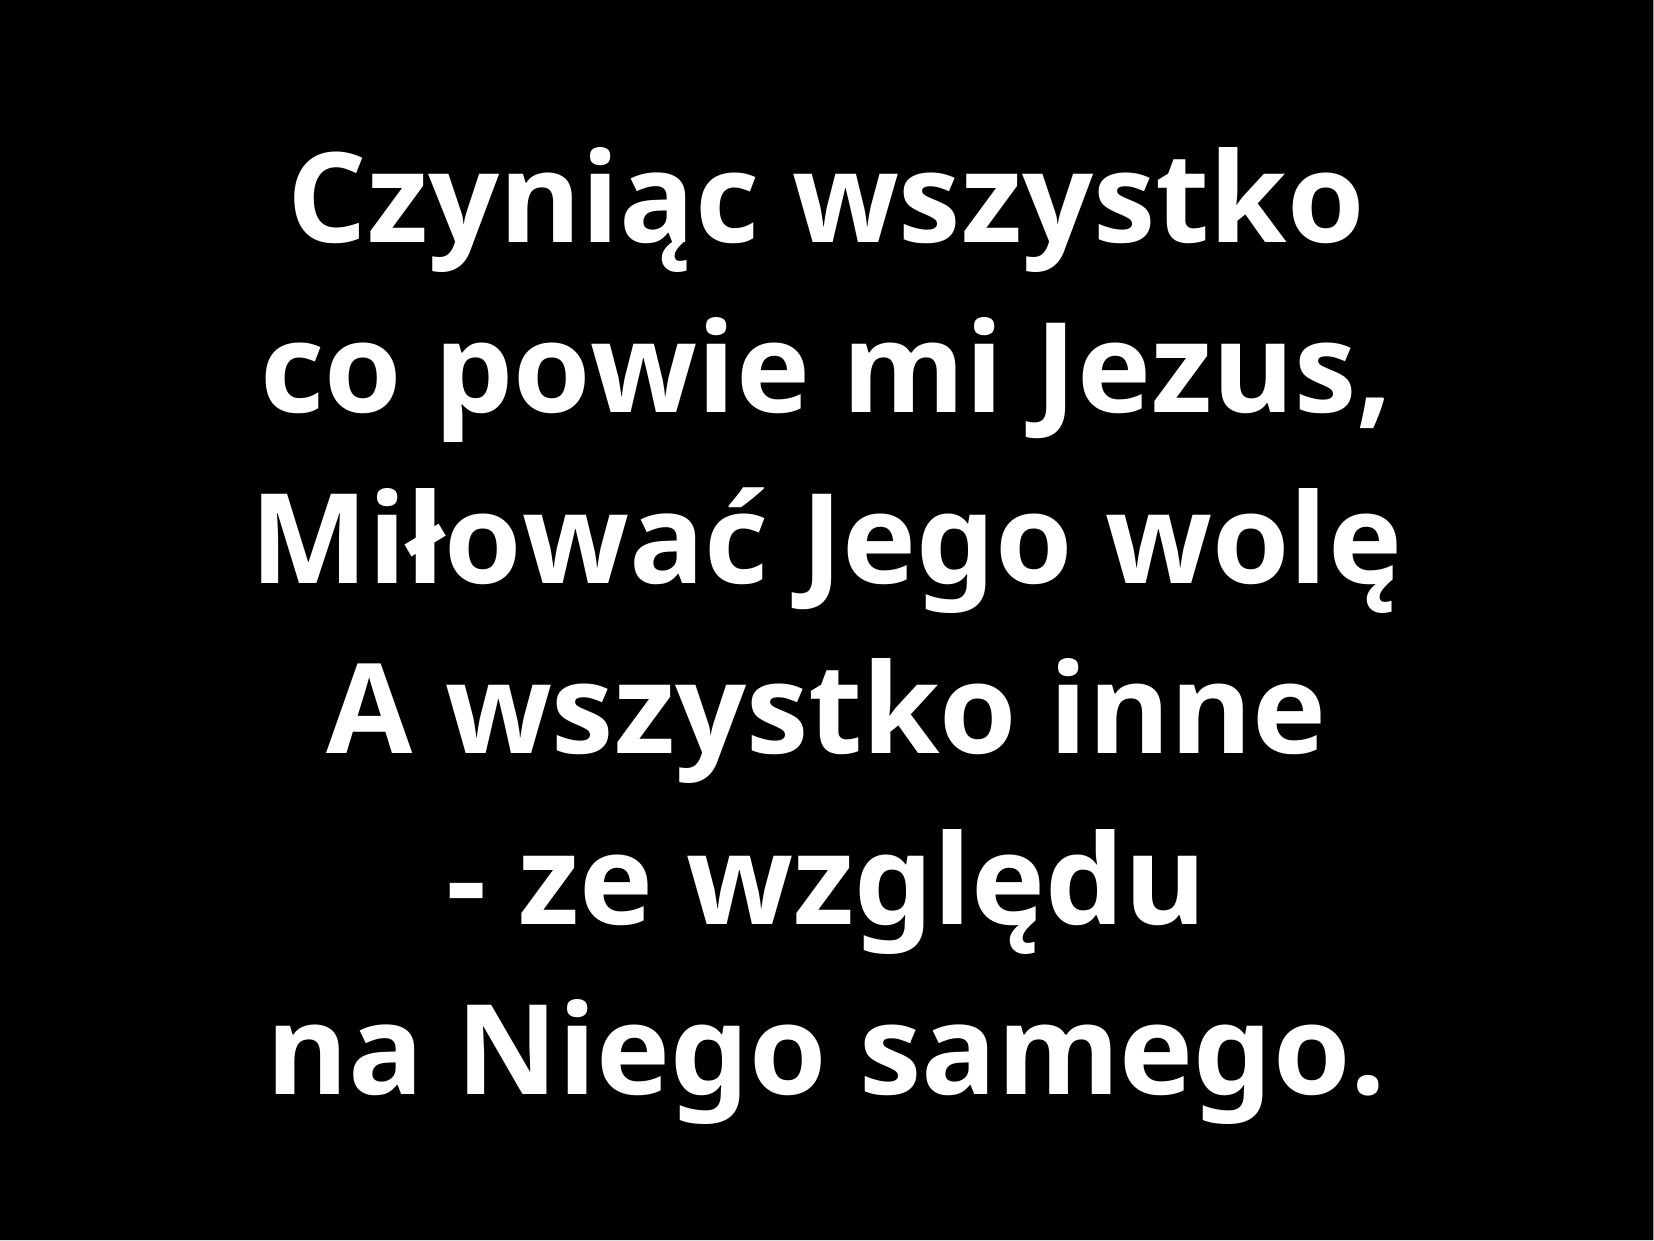

# Czyniąc wszystko co powie mi Jezus, Miłować Jego wolę A wszystko inne - ze względu na Niego samego.